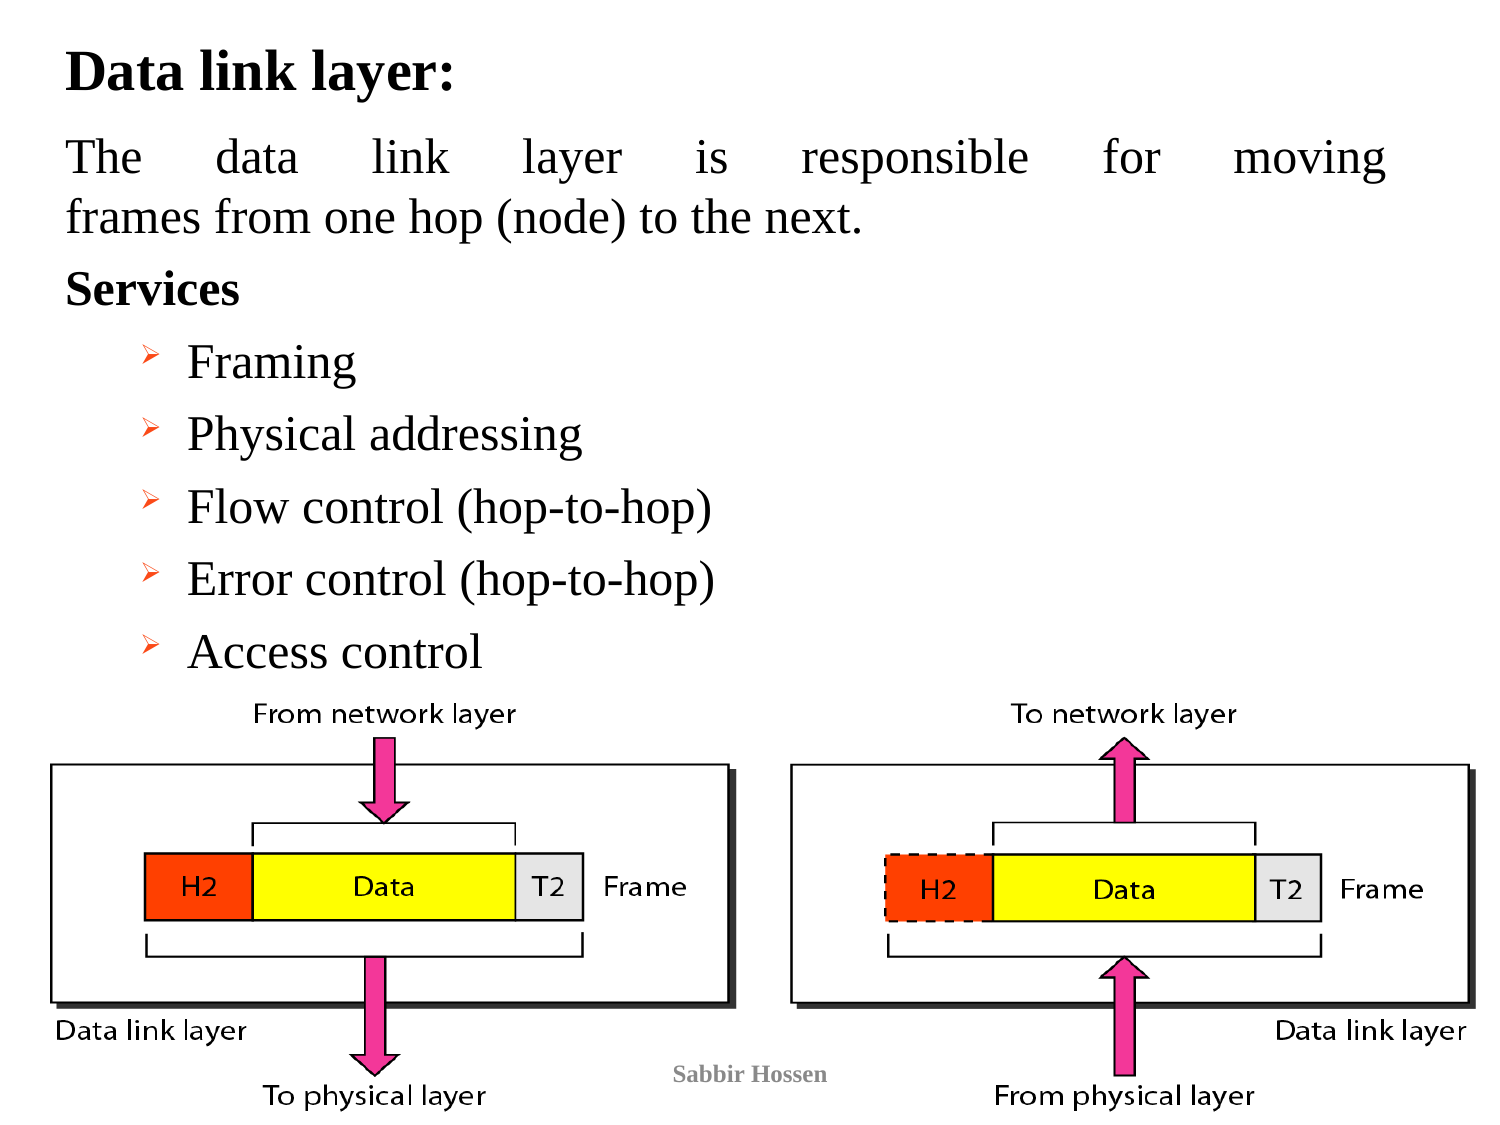

# Data link layer:
The data link layer is responsible for moving
frames from one hop (node) to the next.
Services
Framing
Physical addressing
Flow control (hop-to-hop)
Error control (hop-to-hop)
Access control
Sabbir Hossen